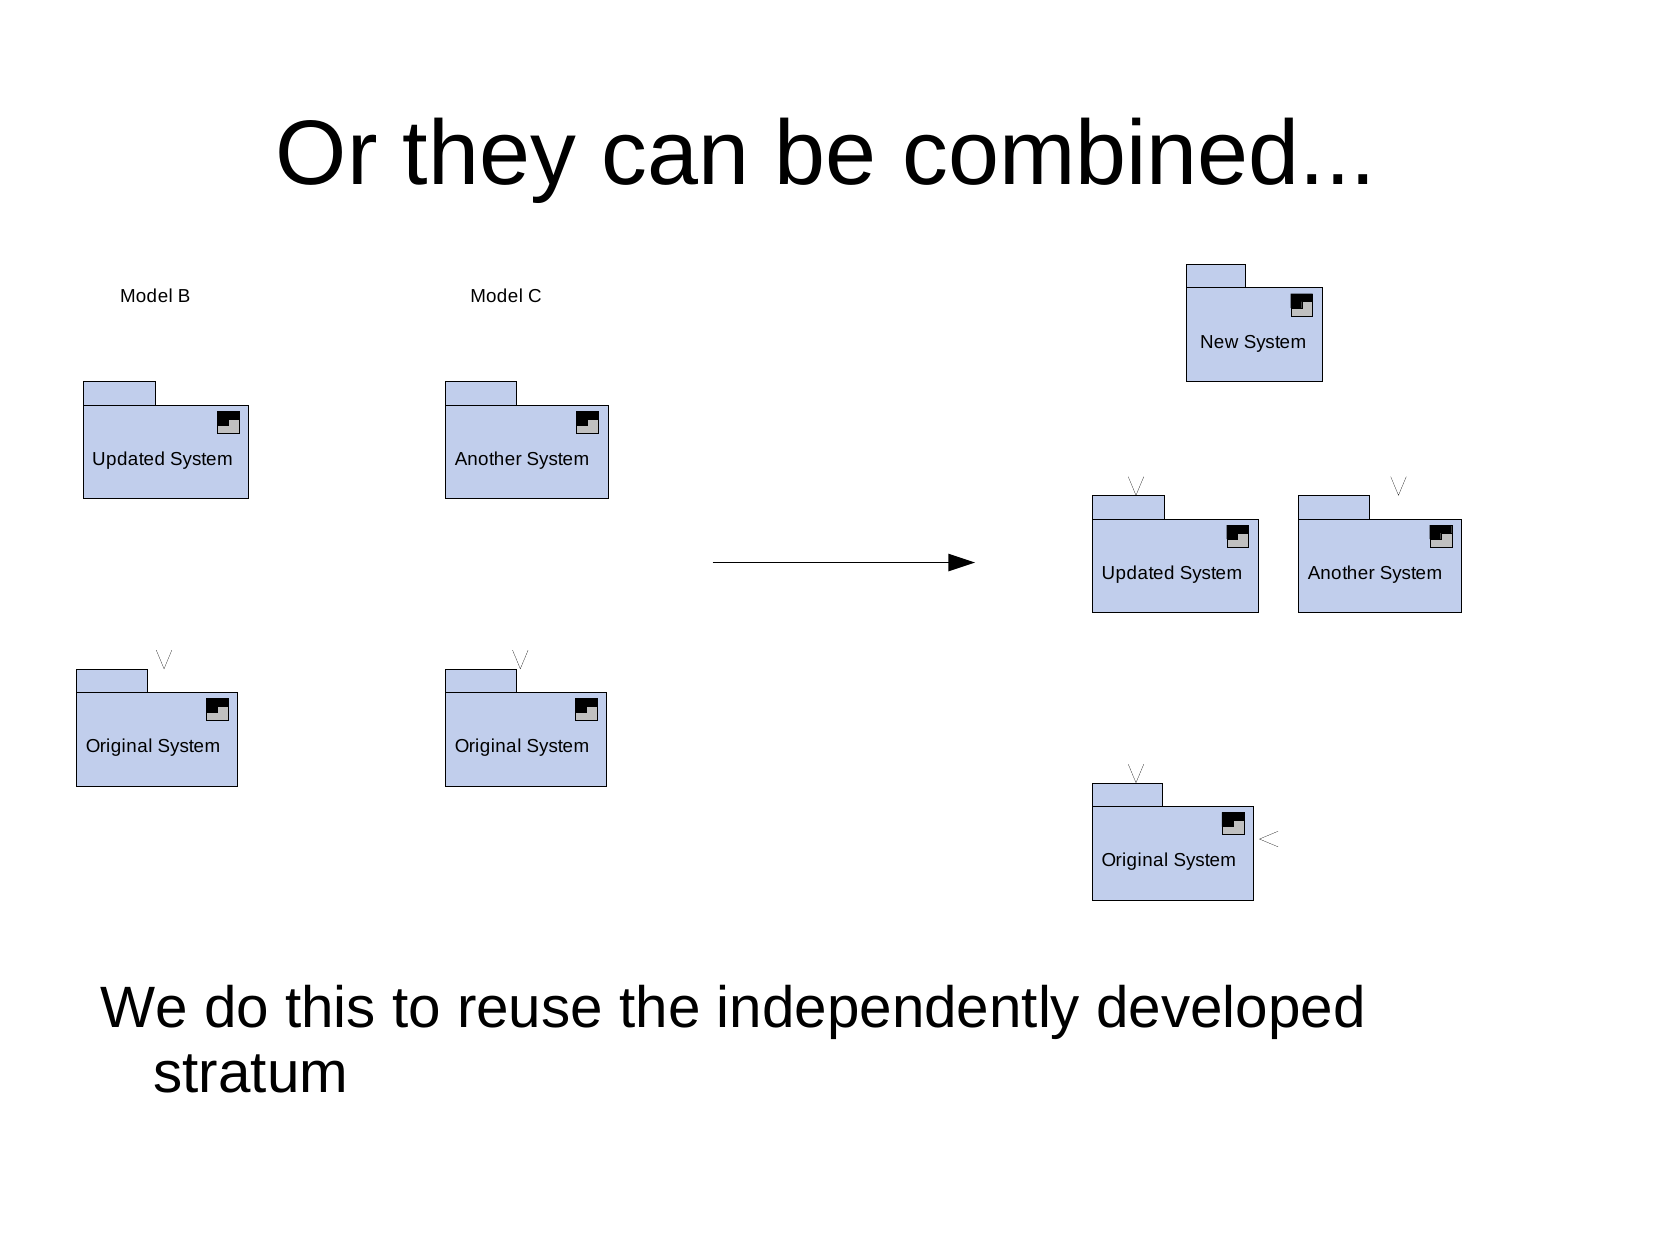

# Or they can be combined...
We do this to reuse the independently developed stratum